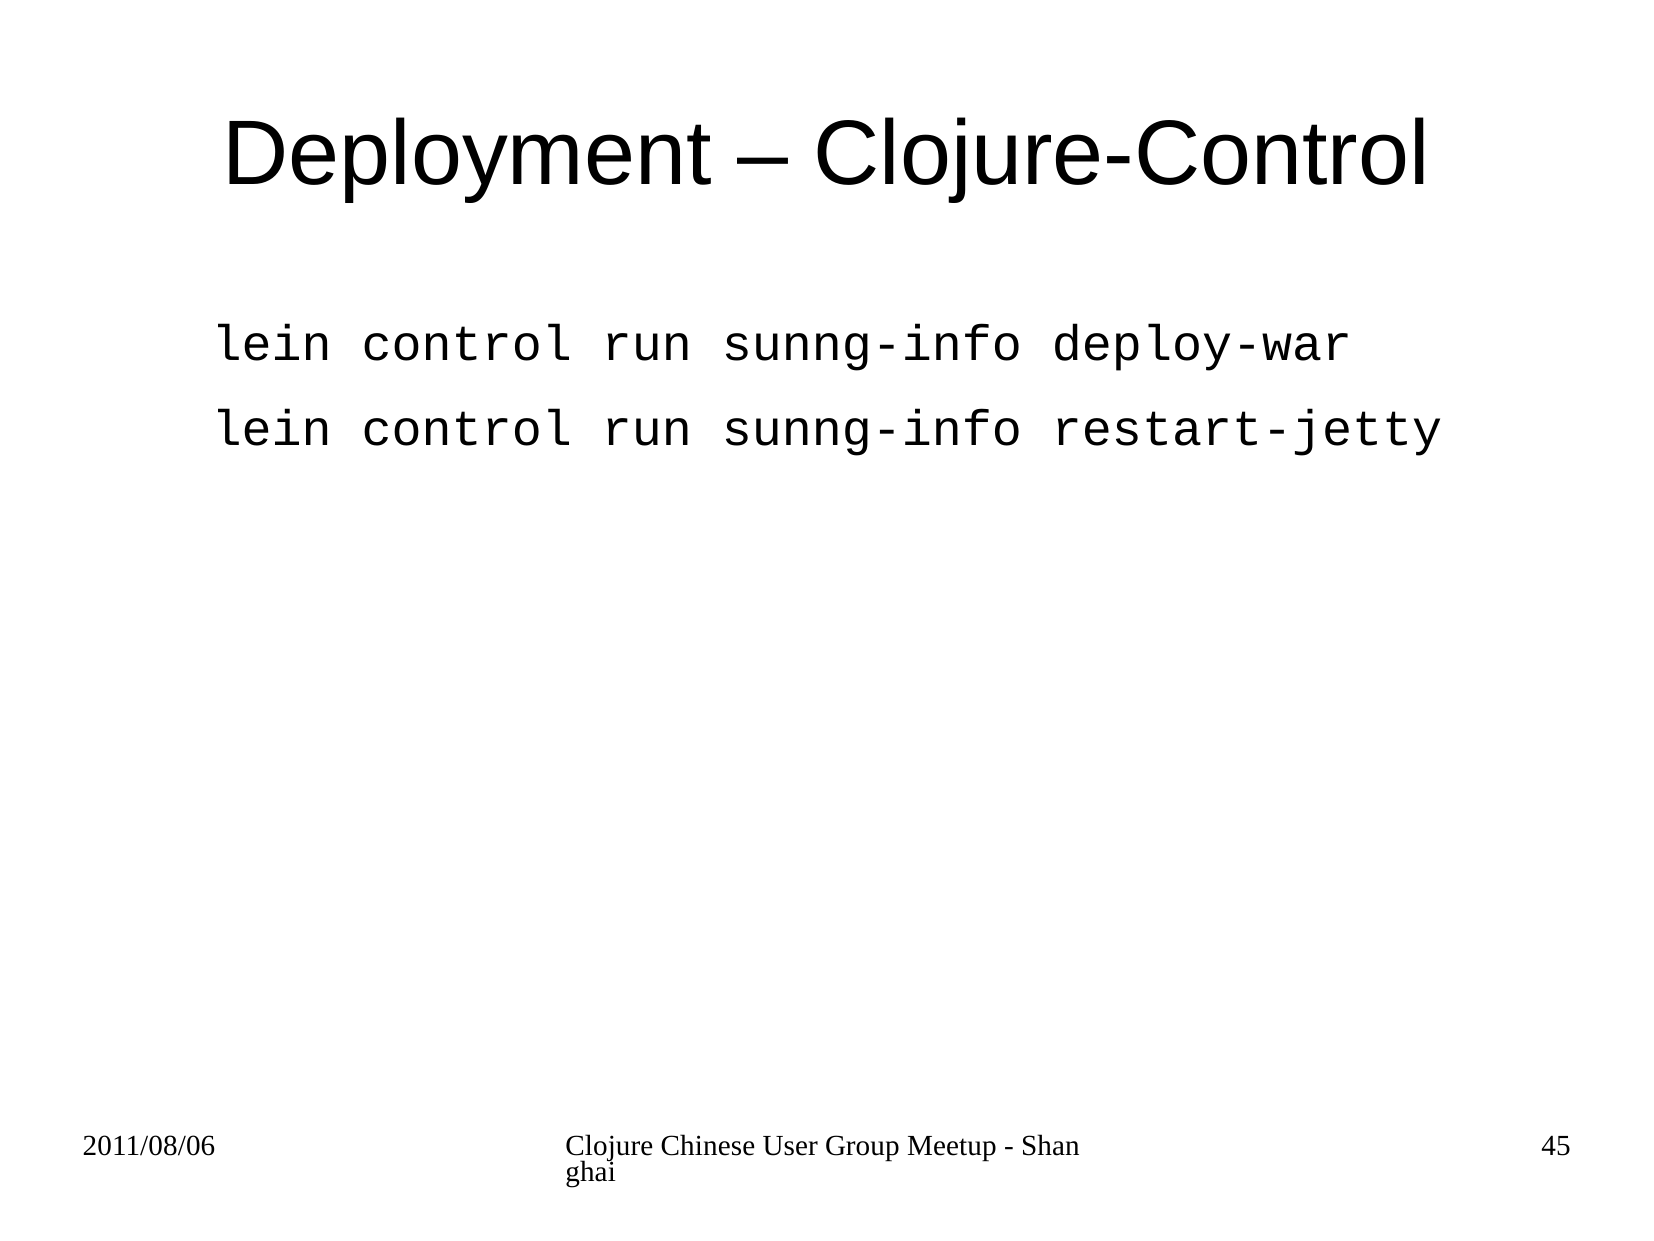

# Deployment – Clojure-Control
lein control run sunng-info deploy-war
lein control run sunng-info restart-jetty
2011/08/06
Clojure Chinese User Group Meetup - Shanghai
45